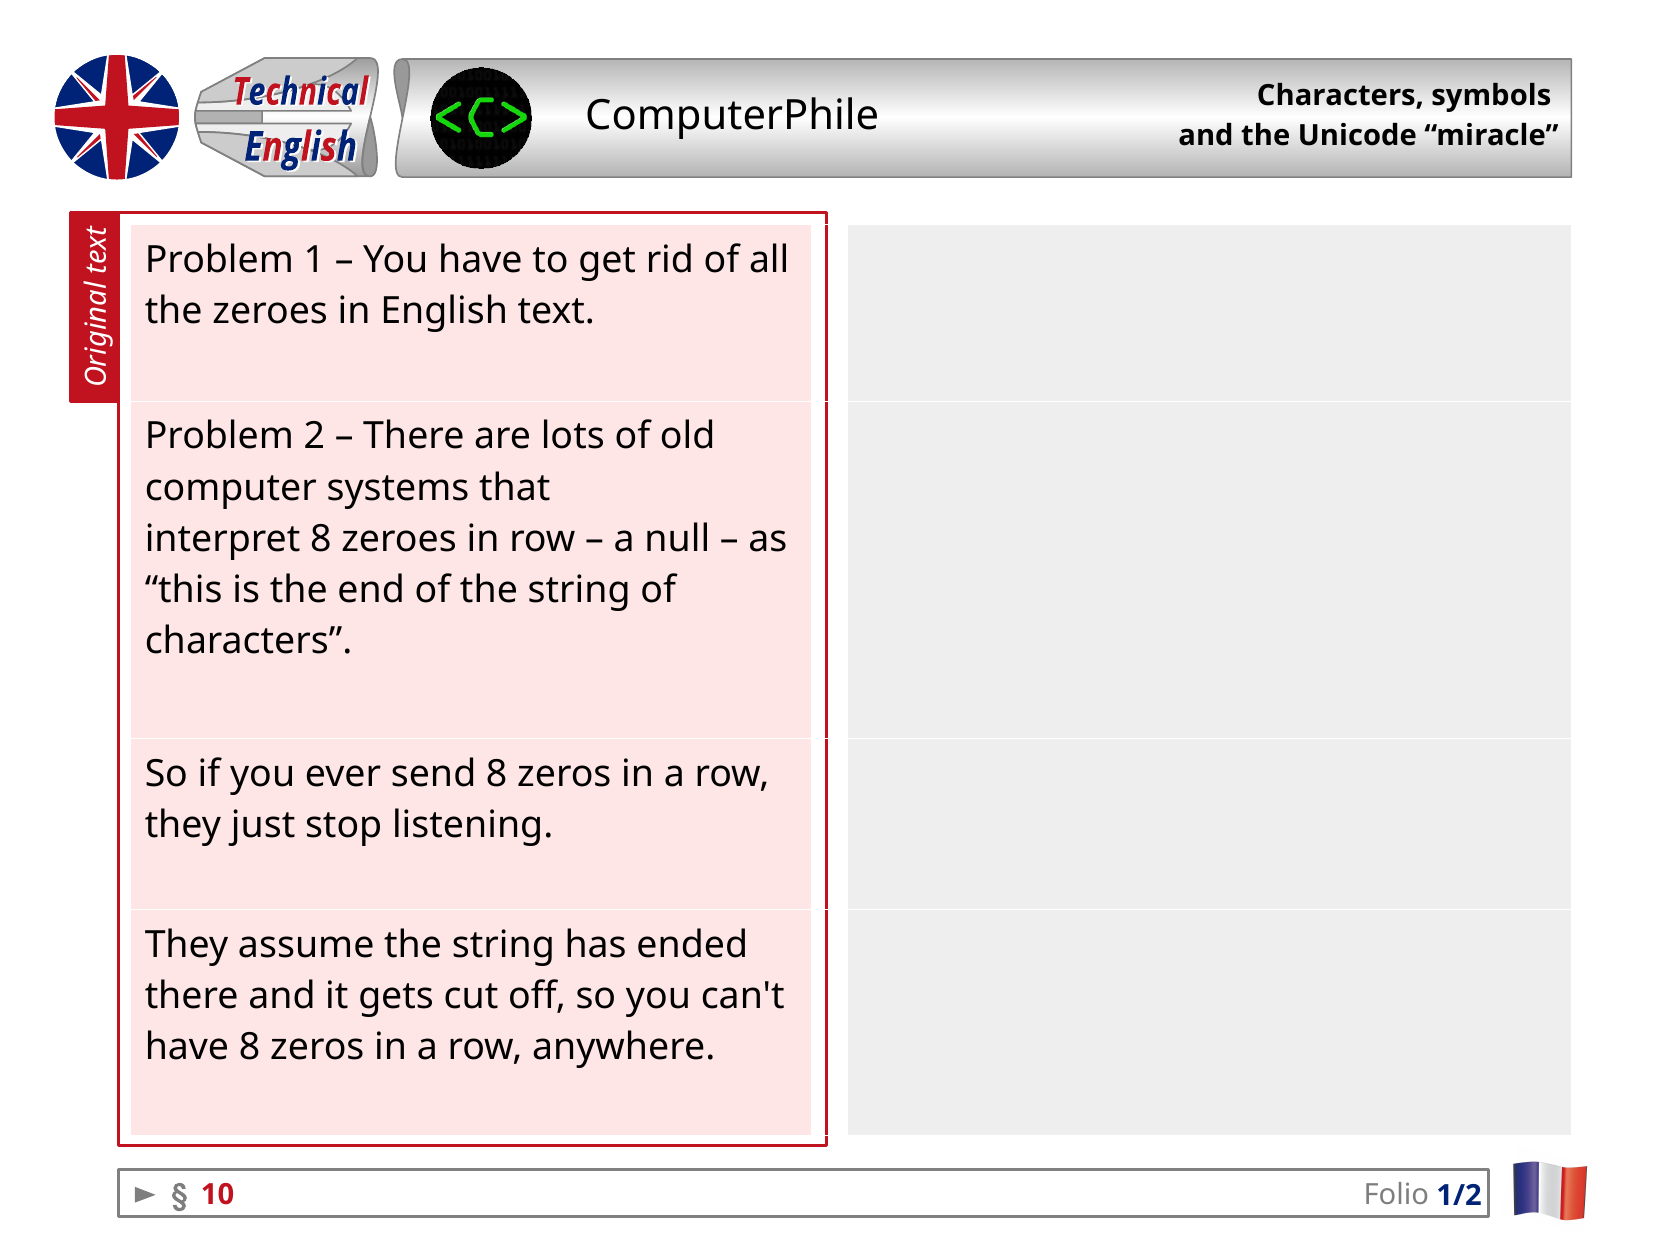

#
| Problem 1 – You have to get rid of all the zeroes in English text. | | |
| --- | --- | --- |
| Problem 2 – There are lots of old computer systems that interpret 8 zeroes in row – a null – as “this is the end of the string of characters”. | | |
| So if you ever send 8 zeros in a row, they just stop listening. | | |
| They assume the string has ended there and it gets cut off, so you can't have 8 zeros in a row, anywhere. | | |
10
1/2